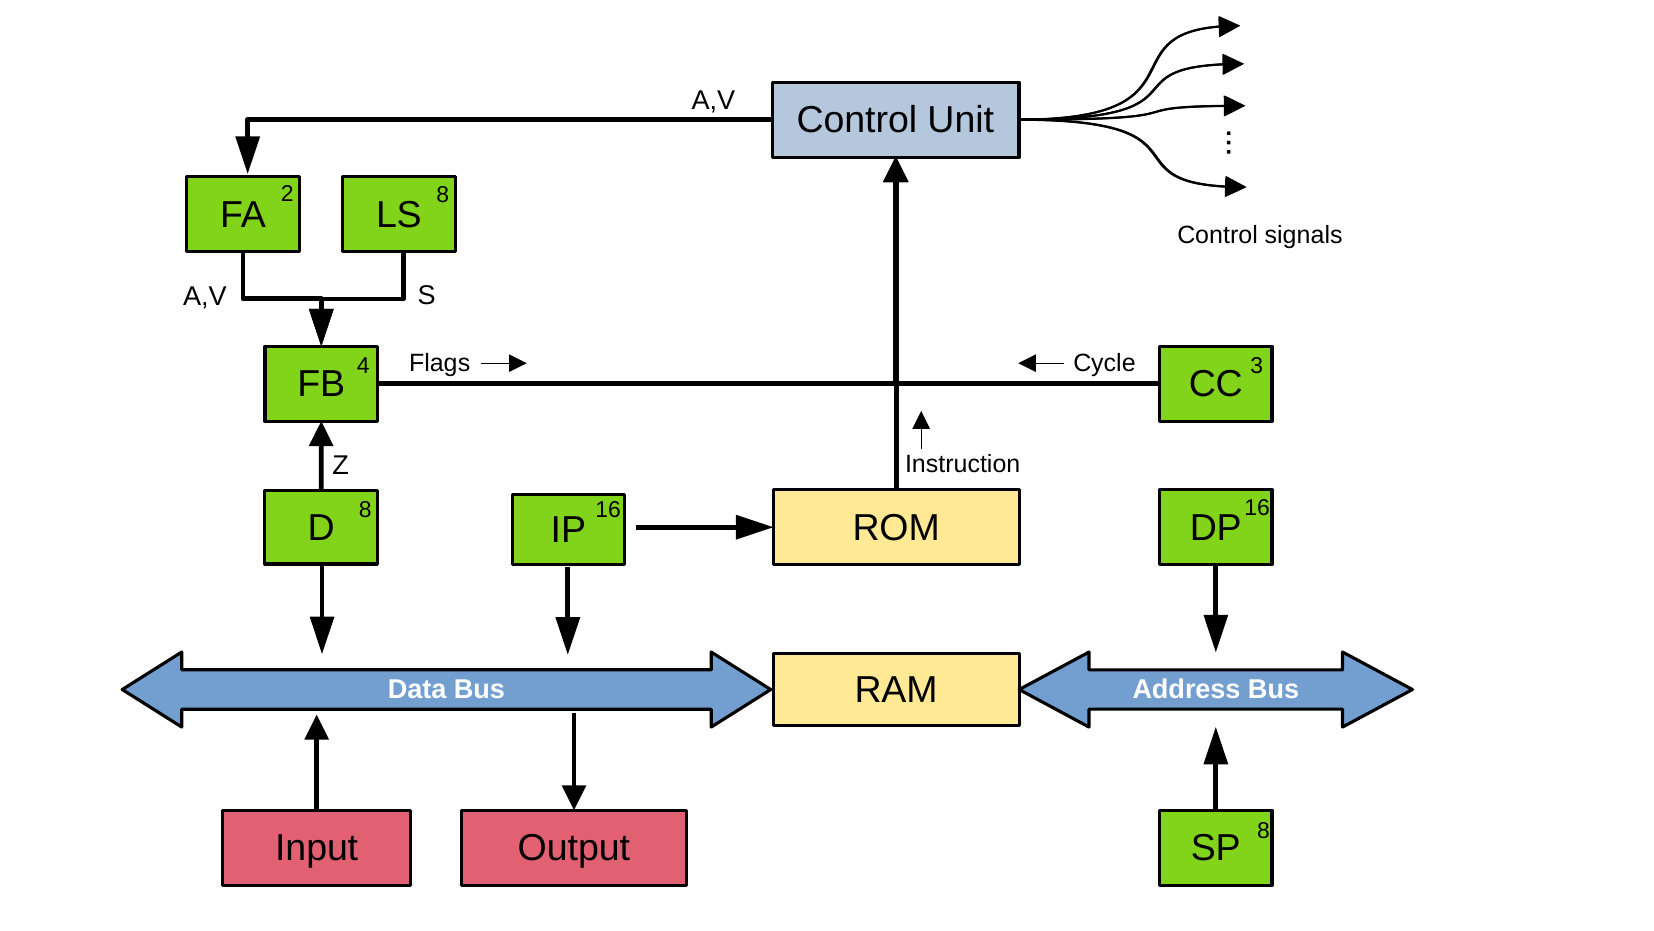

A,V
Control Unit
Control Unit
⋮
⋮
2
FA
8
LS
Control signals
S
A,V
Flags
Cycle
4
3
FB
CC
Instruction
Z
16
8
D
16
IP
ROM
DP
Data Bus
Address Bus
RAM
Input
Output
SP
8